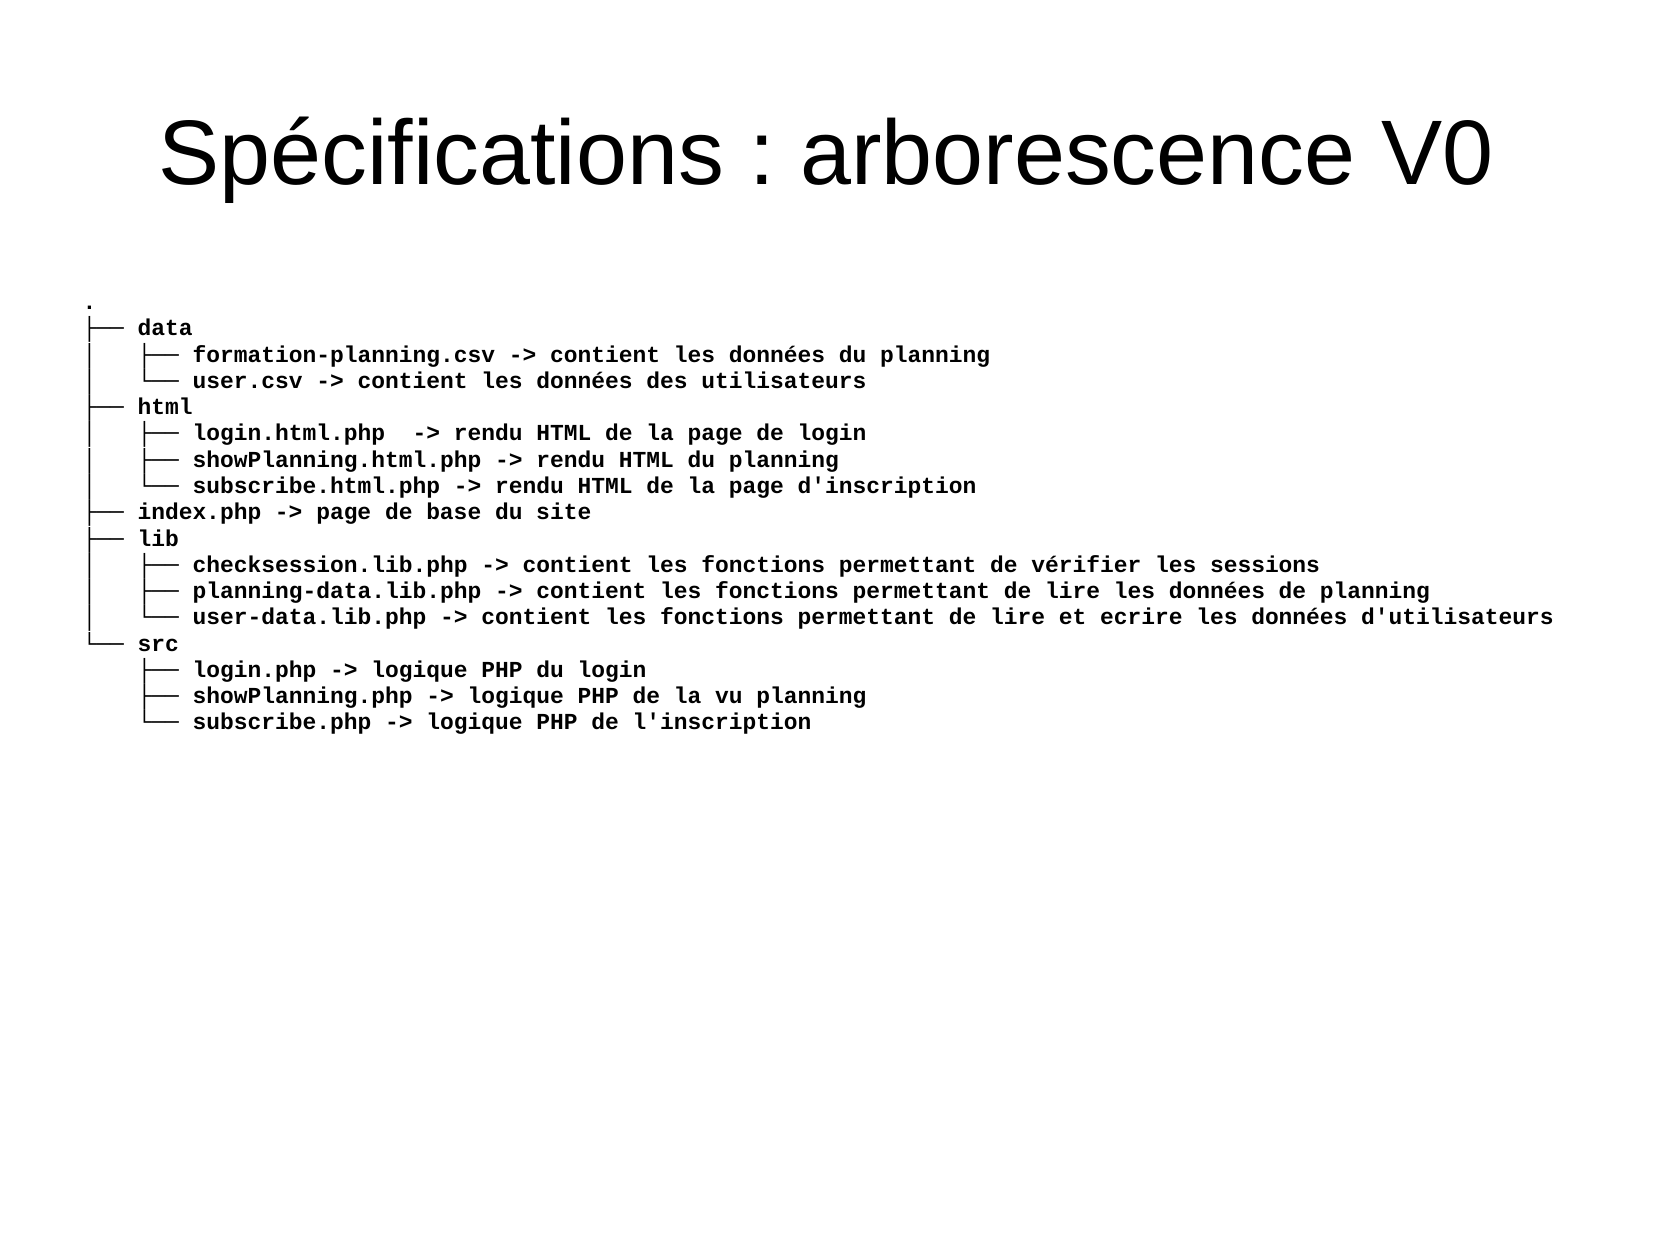

# Spécifications : arborescence V0
.
├── data
│ ├── formation-planning.csv -> contient les données du planning
│ └── user.csv -> contient les données des utilisateurs
├── html
│ ├── login.html.php -> rendu HTML de la page de login
│ ├── showPlanning.html.php -> rendu HTML du planning
│ └── subscribe.html.php -> rendu HTML de la page d'inscription
├── index.php -> page de base du site
├── lib
│ ├── checksession.lib.php -> contient les fonctions permettant de vérifier les sessions
│ ├── planning-data.lib.php -> contient les fonctions permettant de lire les données de planning
│ └── user-data.lib.php -> contient les fonctions permettant de lire et ecrire les données d'utilisateurs
└── src
 ├── login.php -> logique PHP du login
 ├── showPlanning.php -> logique PHP de la vu planning
 └── subscribe.php -> logique PHP de l'inscription